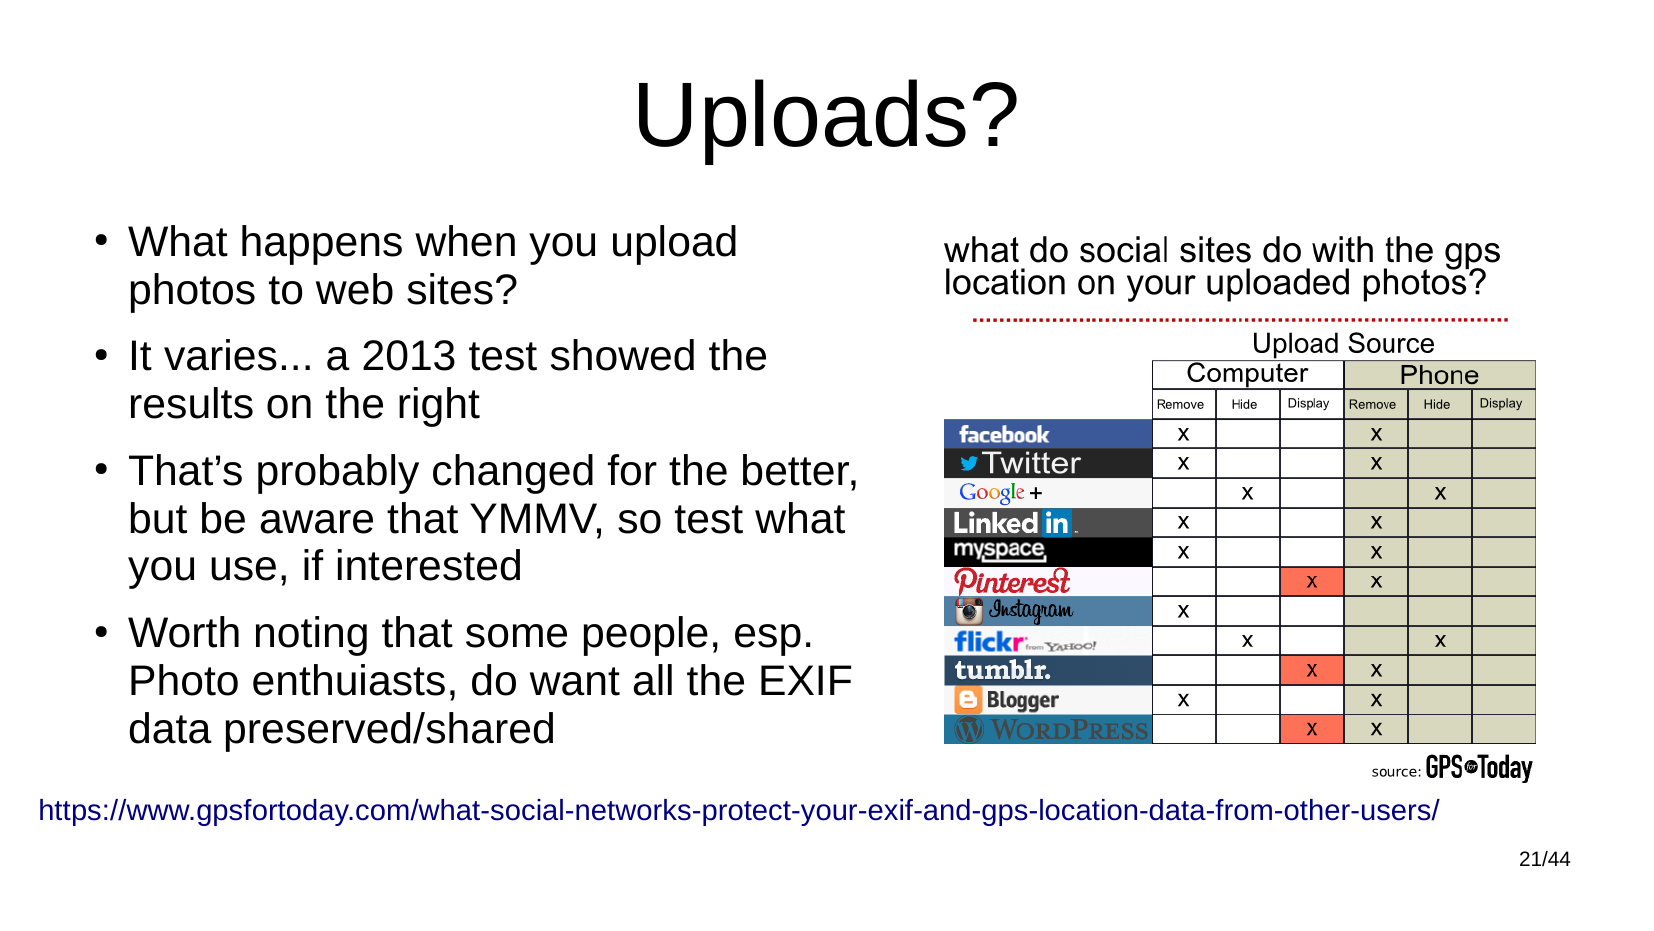

# Uploads?
What happens when you upload photos to web sites?
It varies... a 2013 test showed the results on the right
That’s probably changed for the better, but be aware that YMMV, so test what you use, if interested
Worth noting that some people, esp. Photo enthuiasts, do want all the EXIF data preserved/shared
https://www.gpsfortoday.com/what-social-networks-protect-your-exif-and-gps-location-data-from-other-users/
21